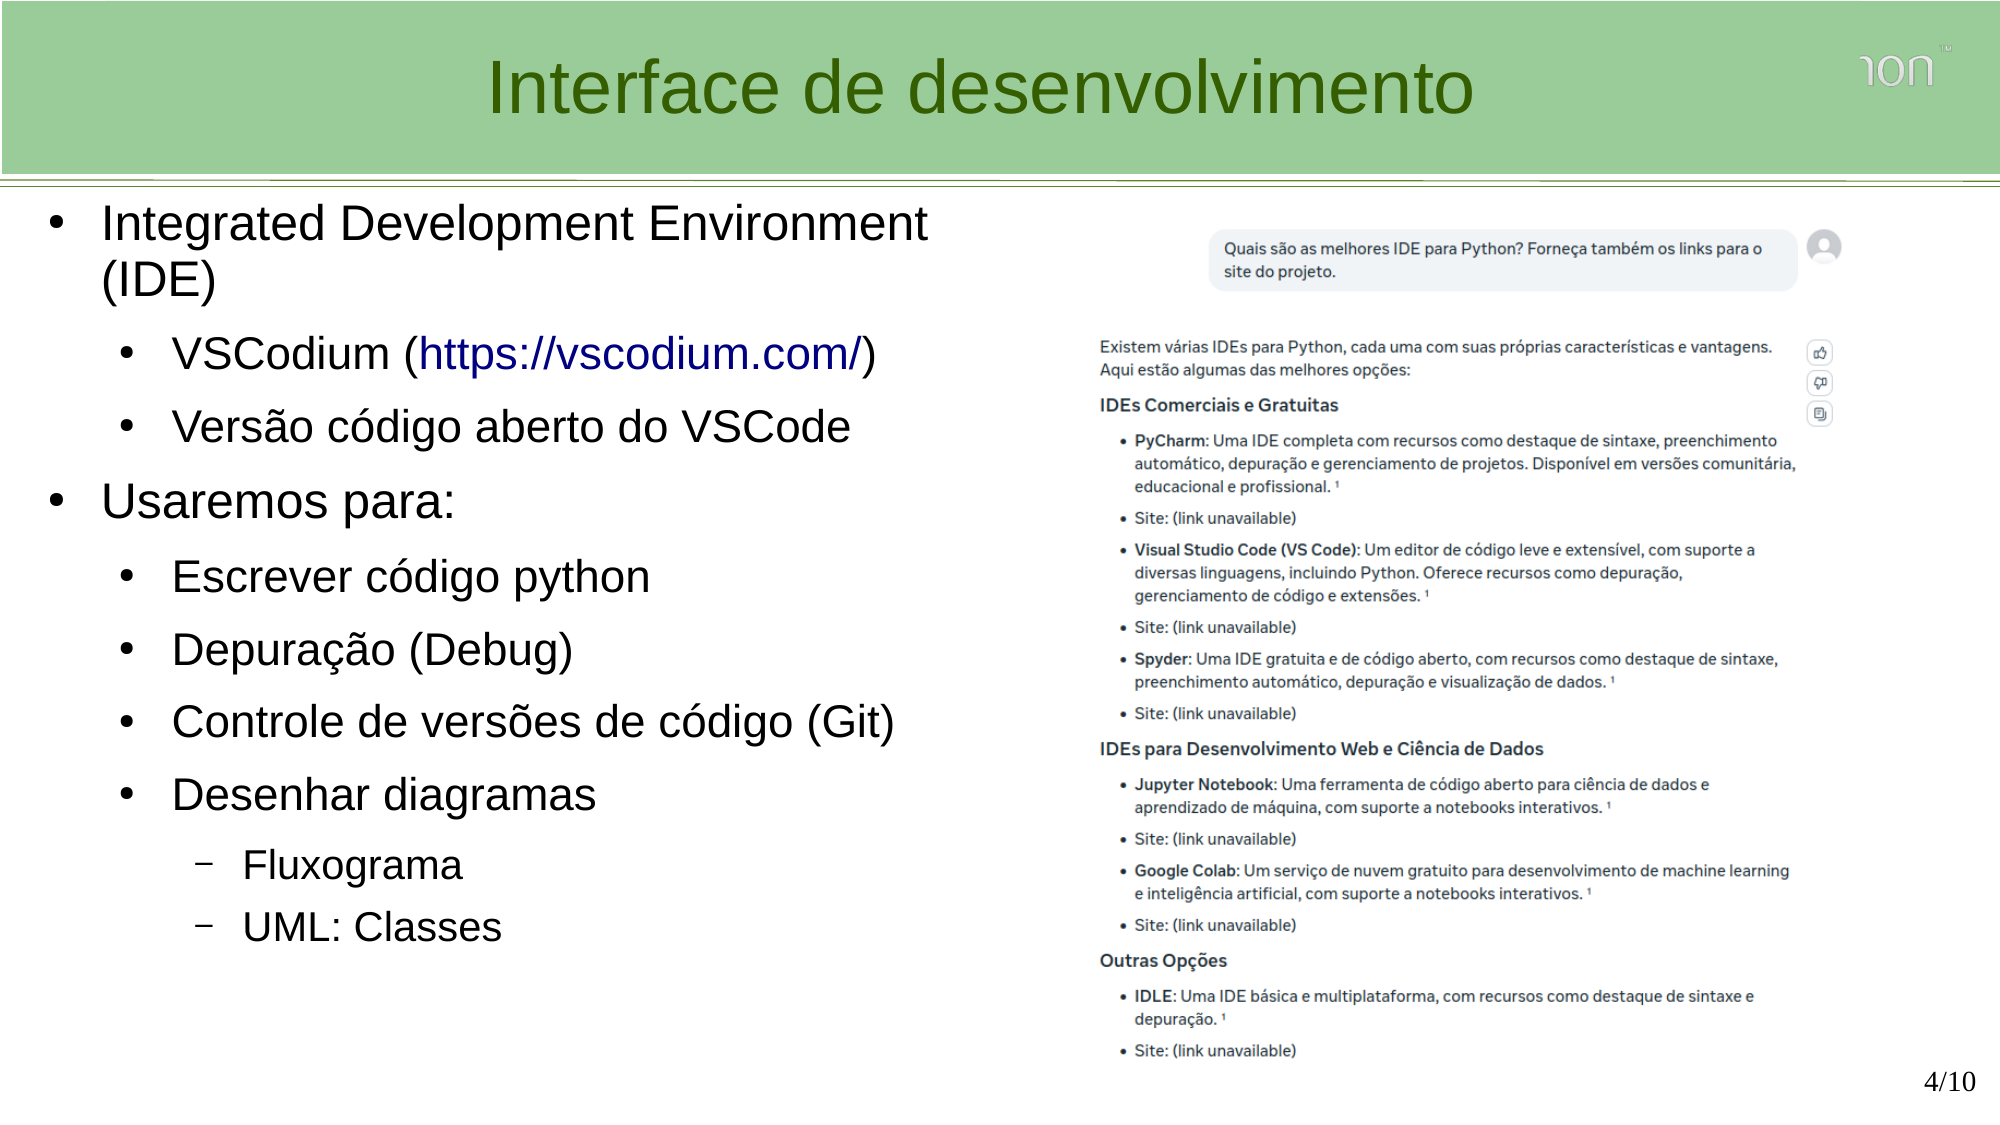

# Interface de desenvolvimento
Integrated Development Environment (IDE)
VSCodium (https://vscodium.com/)
Versão código aberto do VSCode
Usaremos para:
Escrever código python
Depuração (Debug)
Controle de versões de código (Git)
Desenhar diagramas
Fluxograma
UML: Classes
4